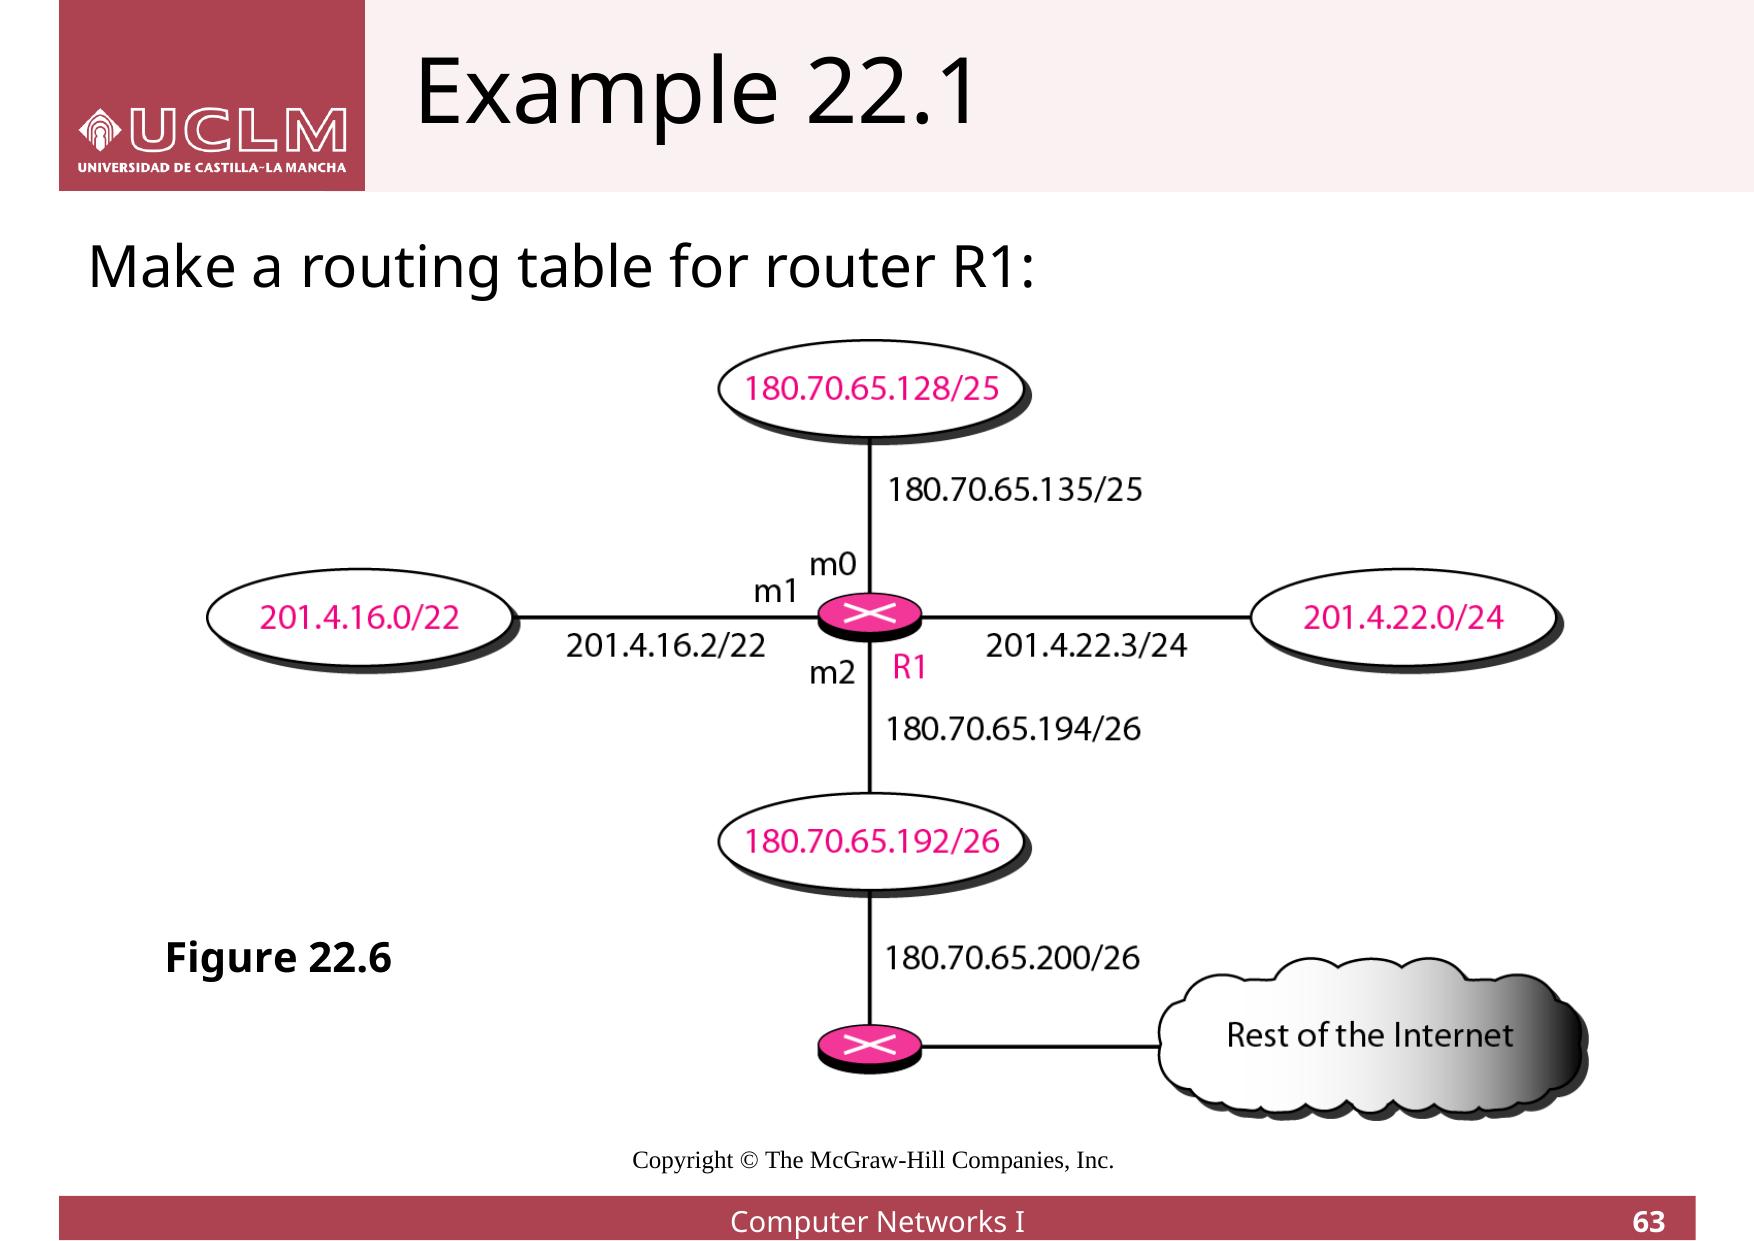

# Example 22.1
Make a routing table for router R1:
Figure 22.6
Copyright © The McGraw-Hill Companies, Inc.
Computer Networks I
63